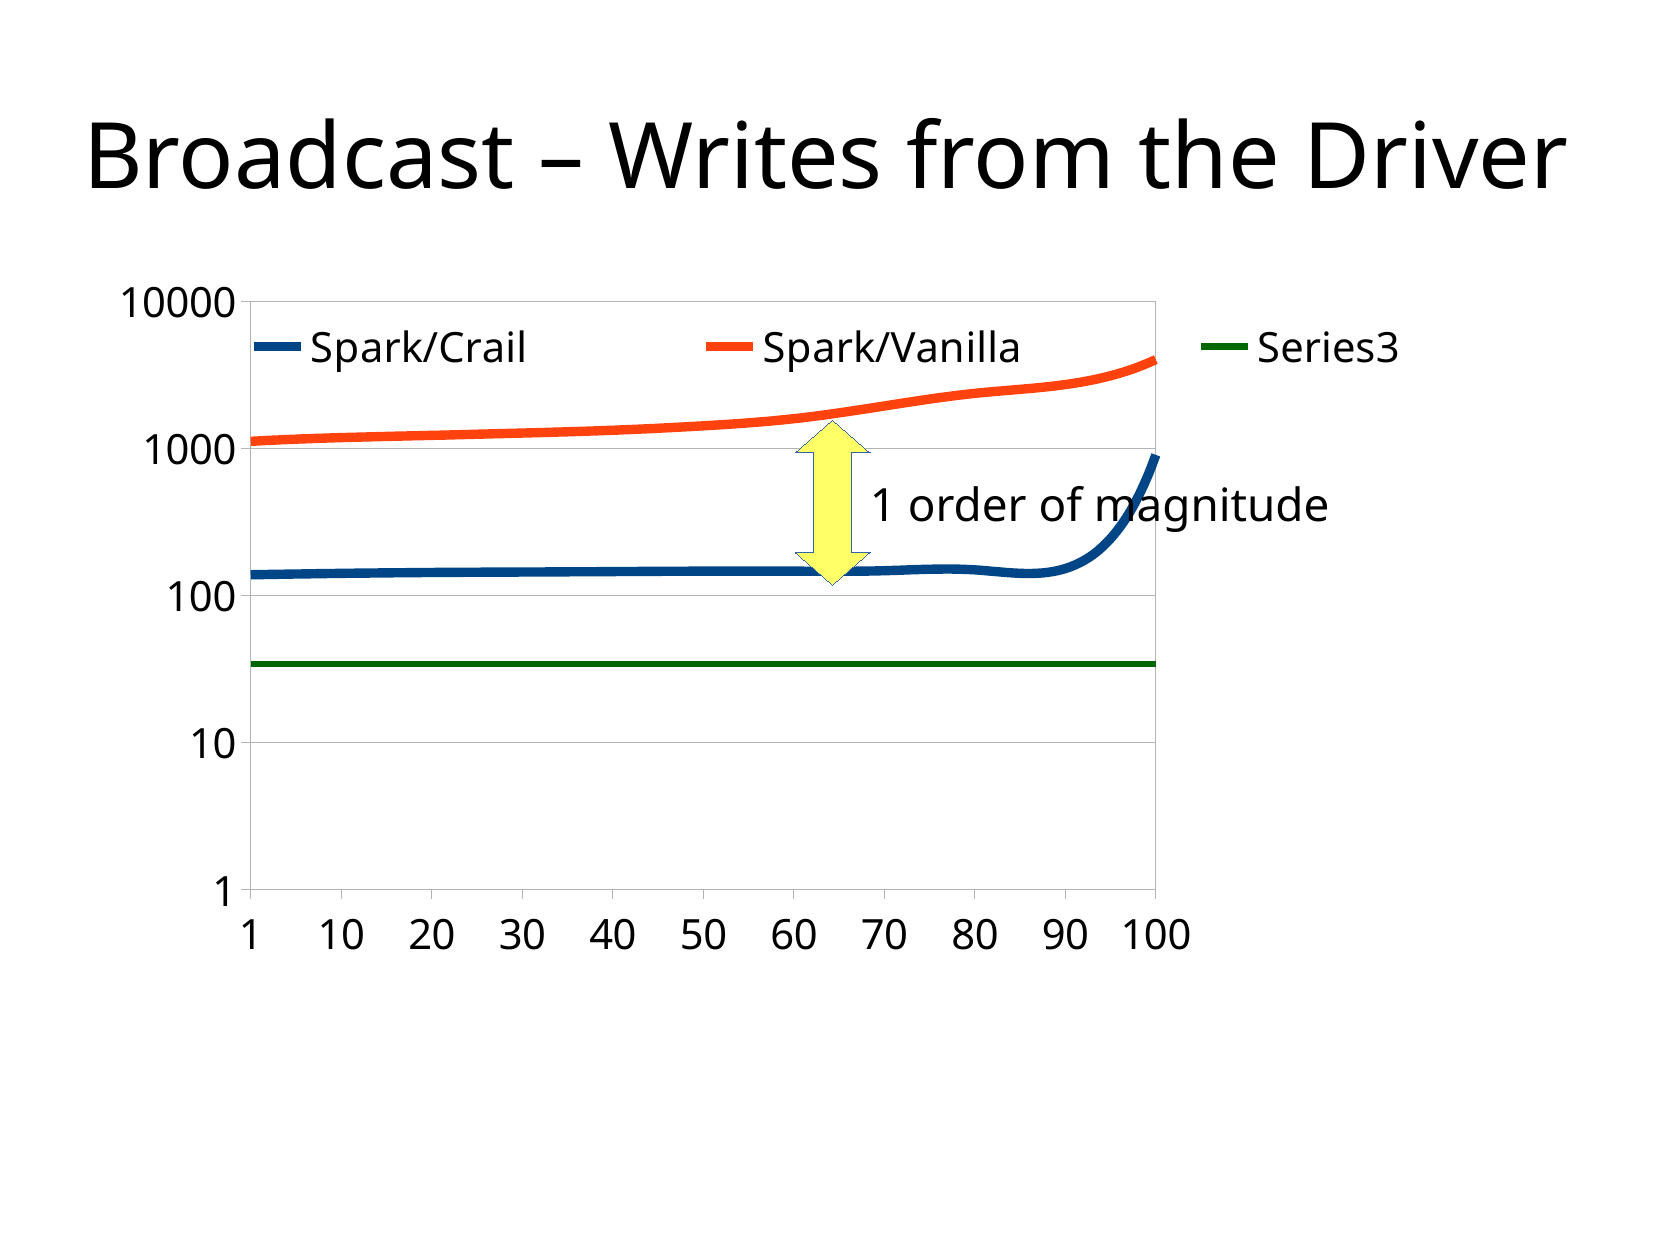

# Broadcast – Writes from the Driver
### Chart
| Category | Spark/Crail | Spark/Vanilla | |
|---|---|---|---|
| 1 | 138.0 | 1113.0 | 34.0 |
| 10 | 141.0 | 1180.0 | 34.0 |
| 20 | 143.0 | 1222.0 | 34.0 |
| 30 | 144.0 | 1267.0 | 34.0 |
| 40 | 145.0 | 1324.0 | 34.0 |
| 50 | 146.0 | 1419.0 | 34.0 |
| 60 | 146.0 | 1586.0 | 34.0 |
| 70 | 147.0 | 1935.0 | 34.0 |
| 80 | 149.0 | 2358.0 | 34.0 |
| 90 | 152.0 | 2706.0 | 34.0 |
| 100 | 900.0 | 4000.0 | 34.0 |
1 order of magnitude